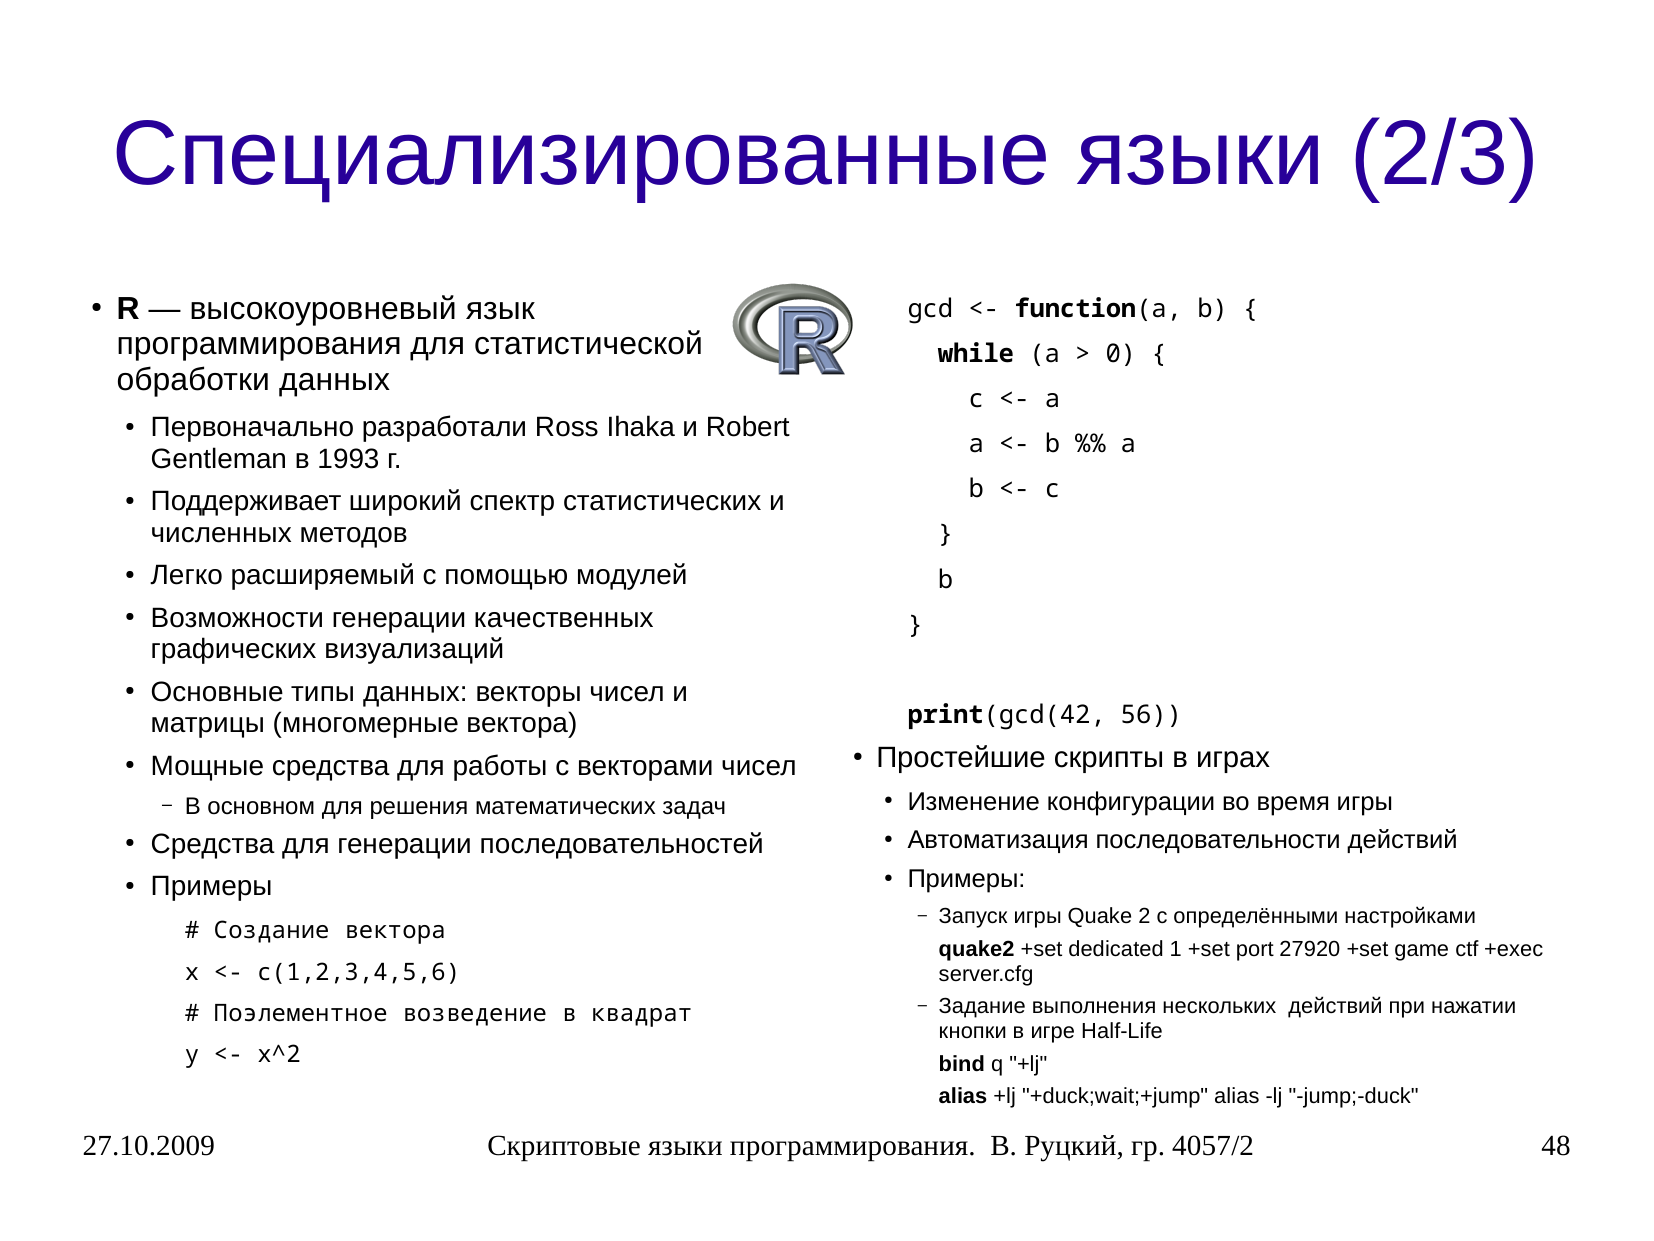

# Специализированные языки (2/3)
R — высокоуровневый язык программирования для статистической обработки данных
Первоначально разработали Ross Ihaka и Robert Gentleman в 1993 г.
Поддерживает широкий спектр статистических и численных методов
Легко расширяемый с помощью модулей
Возможности генерации качественных графических визуализаций
Основные типы данных: векторы чисел и матрицы (многомерные вектора)
Мощные средства для работы с векторами чисел
В основном для решения математических задач
Средства для генерации последовательностей
Примеры
# Создание вектора
x <- c(1,2,3,4,5,6)
# Поэлементное возведение в квадрат
y <- x^2
gcd <- function(a, b) {
 while (a > 0) {
 c <- a
 a <- b %% a
 b <- c
 }
 b
}
print(gcd(42, 56))
Простейшие скрипты в играх
Изменение конфигурации во время игры
Автоматизация последовательности действий
Примеры:
Запуск игры Quake 2 с определёнными настройками
quake2 +set dedicated 1 +set port 27920 +set game ctf +exec server.cfg
Задание выполнения нескольких действий при нажатии кнопки в игре Half-Life
bind q "+lj"
alias +lj "+duck;wait;+jump" alias -lj "-jump;-duck"
27.10.2009
Скриптовые языки программирования. В. Руцкий, гр. 4057/2
48